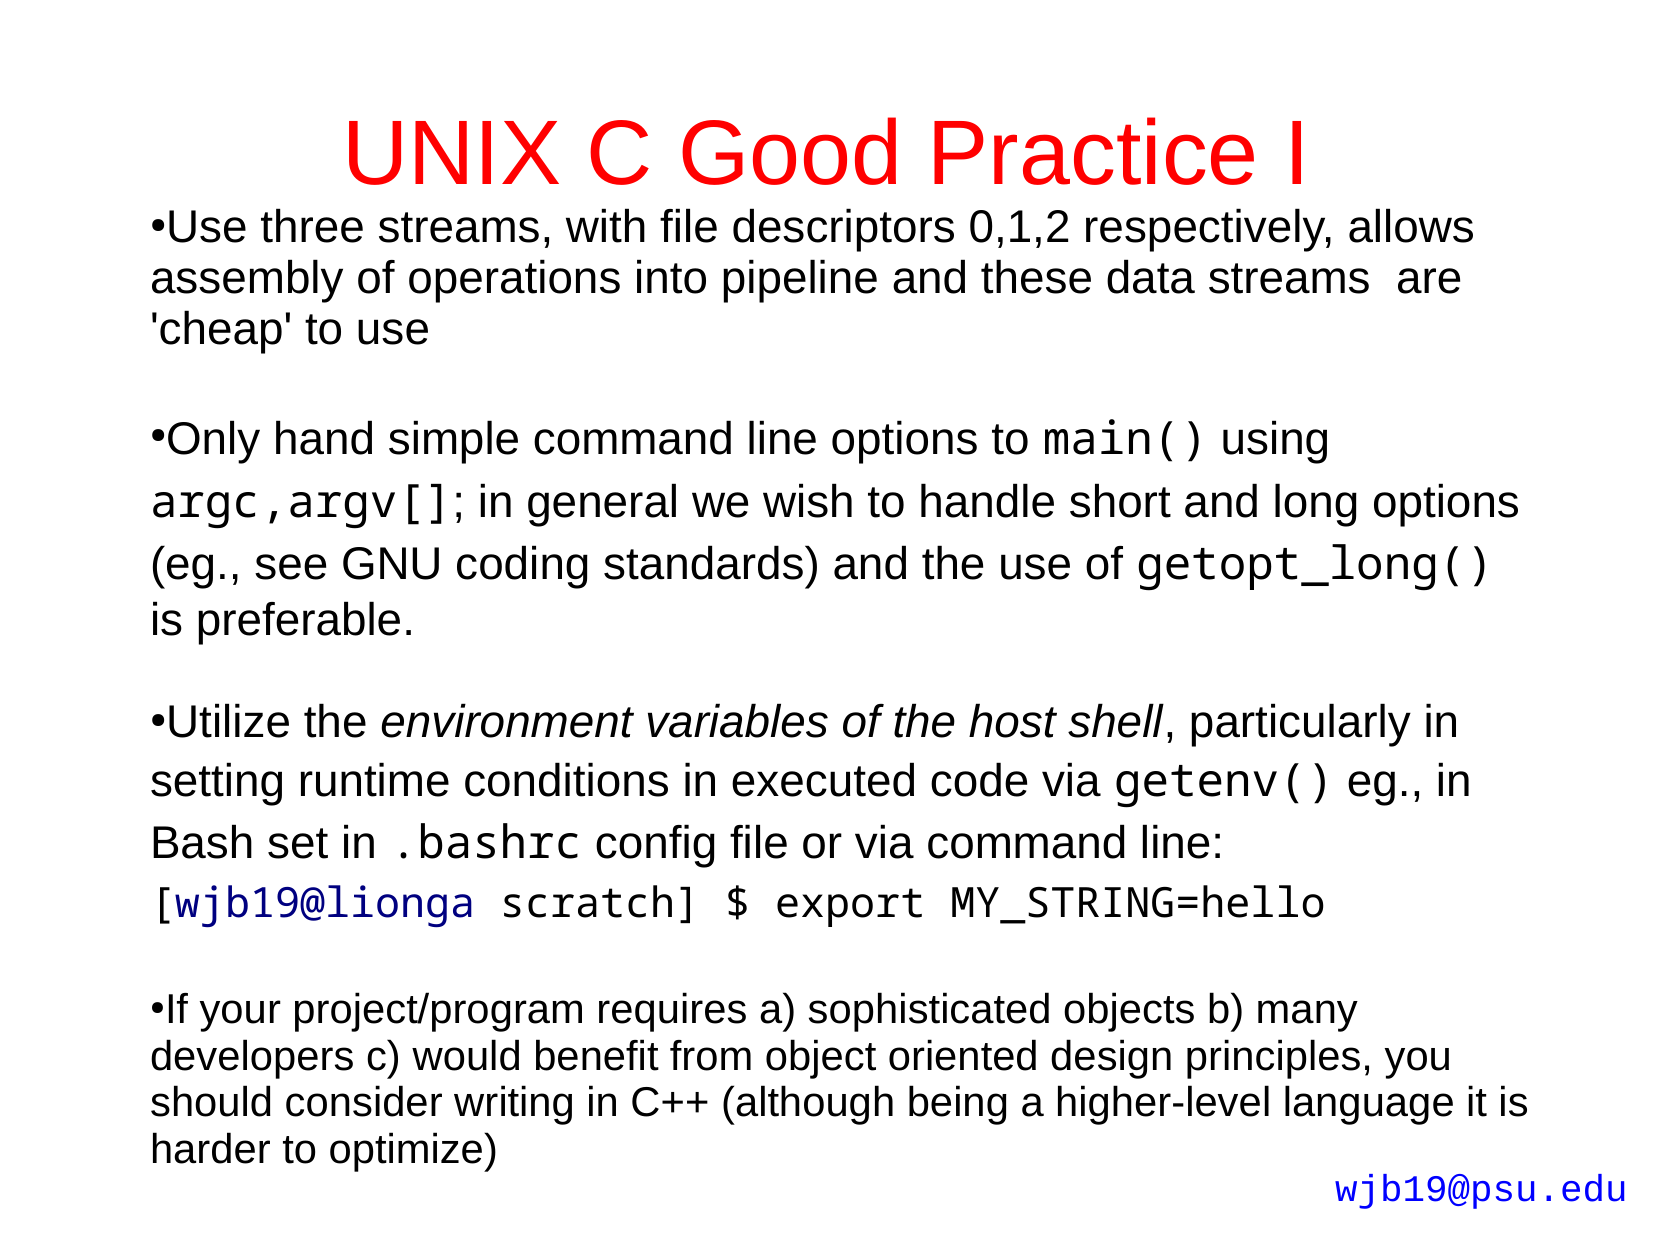

# UNIX C Good Practice I
Use three streams, with file descriptors 0,1,2 respectively, allows assembly of operations into pipeline and these data streams are 'cheap' to use
Only hand simple command line options to main() using argc,argv[]; in general we wish to handle short and long options (eg., see GNU coding standards) and the use of getopt_long() is preferable.
Utilize the environment variables of the host shell, particularly in setting runtime conditions in executed code via getenv() eg., in Bash set in .bashrc config file or via command line:
[wjb19@lionga scratch] $ export MY_STRING=hello
If your project/program requires a) sophisticated objects b) many developers c) would benefit from object oriented design principles, you should consider writing in C++ (although being a higher-level language it is harder to optimize)
wjb19@psu.edu